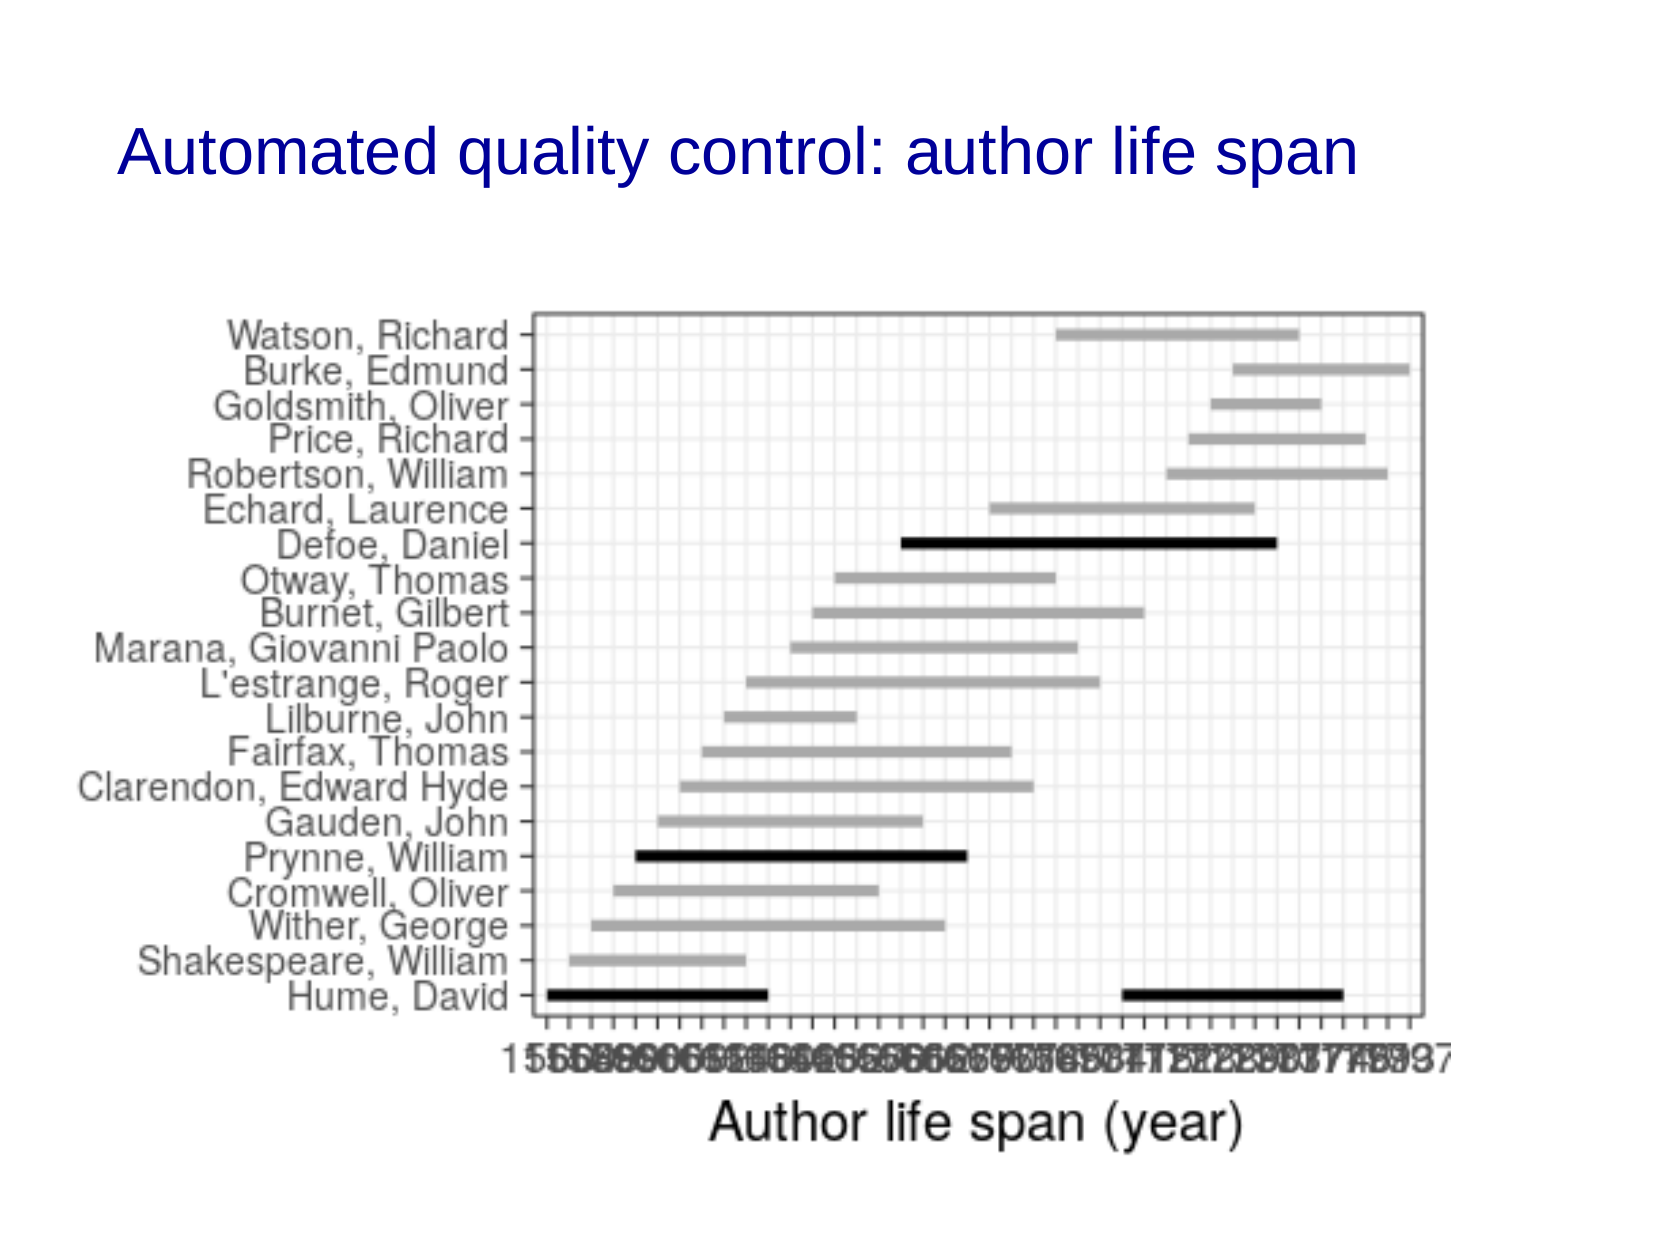

# Automated quality control: author life span